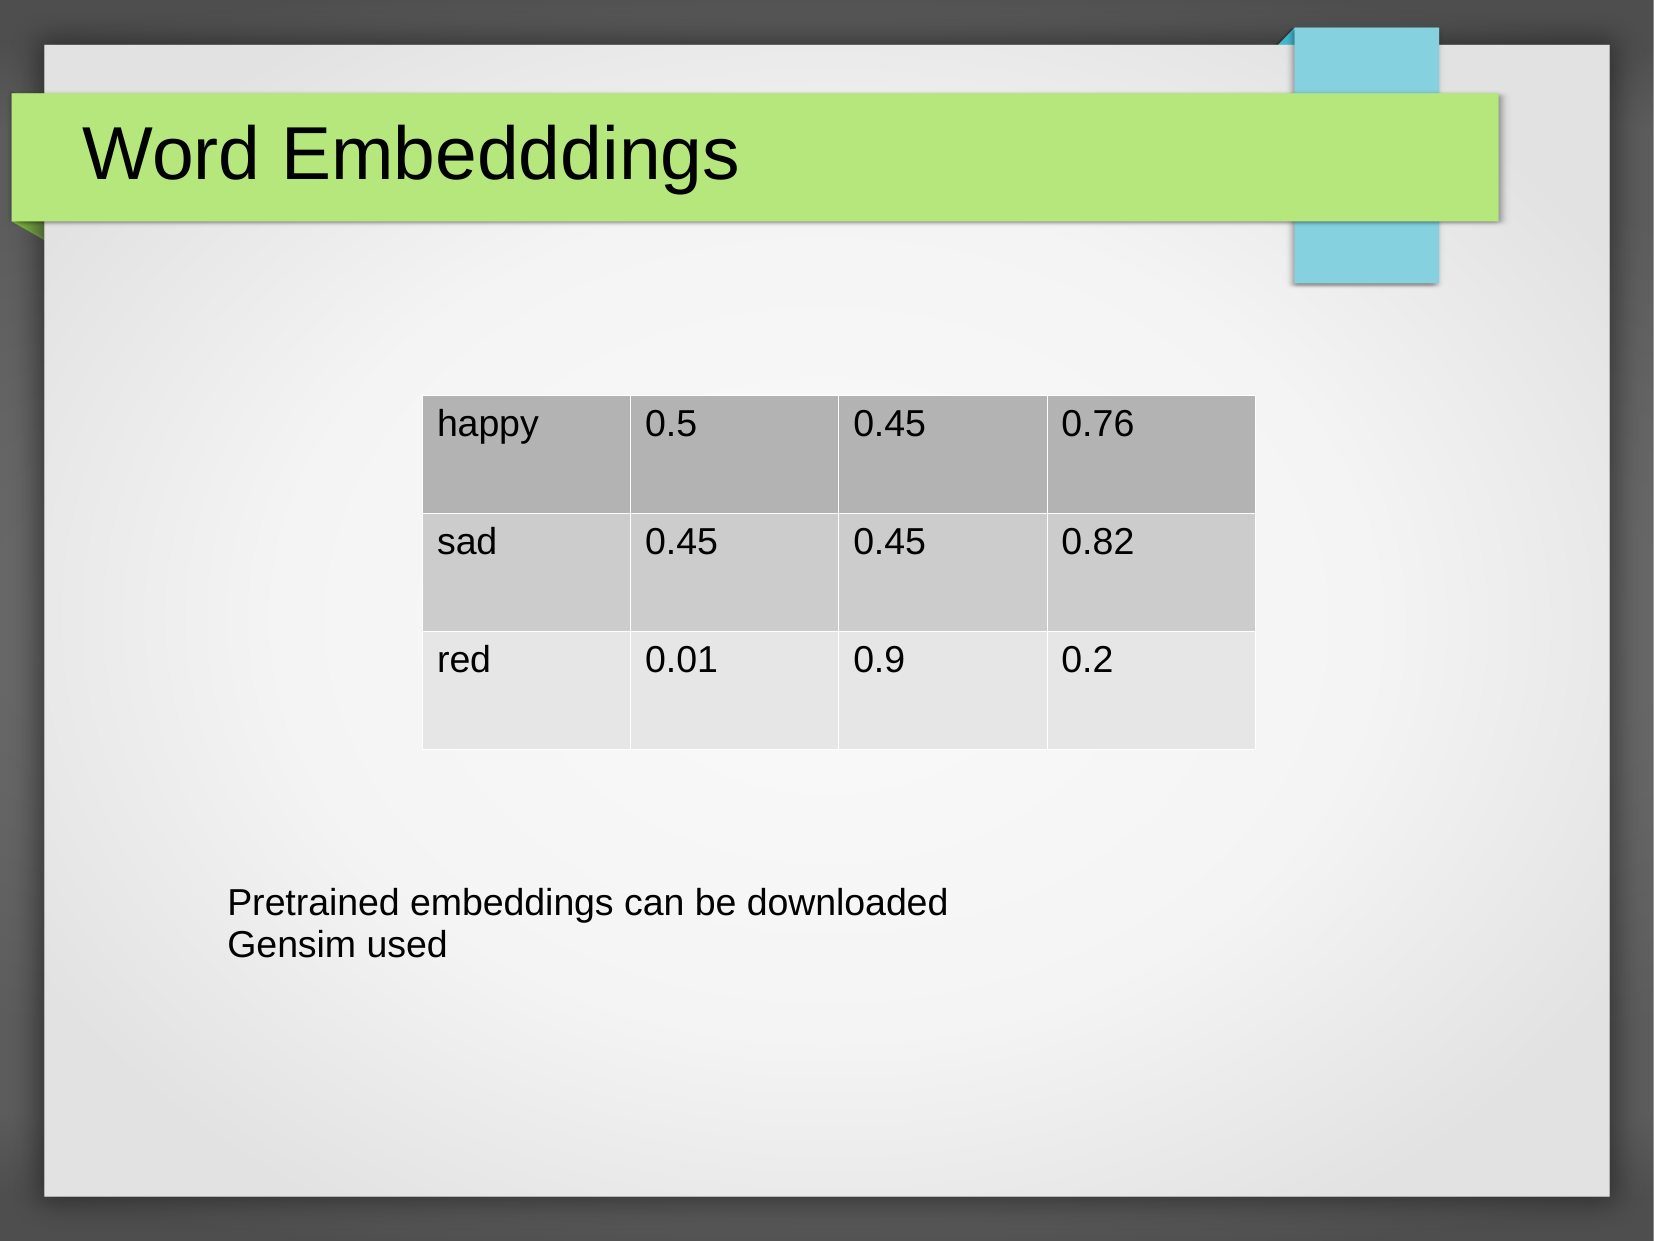

# Word Embedddings
| happy | 0.5 | 0.45 | 0.76 |
| --- | --- | --- | --- |
| sad | 0.45 | 0.45 | 0.82 |
| red | 0.01 | 0.9 | 0.2 |
Pretrained embeddings can be downloaded Gensim used